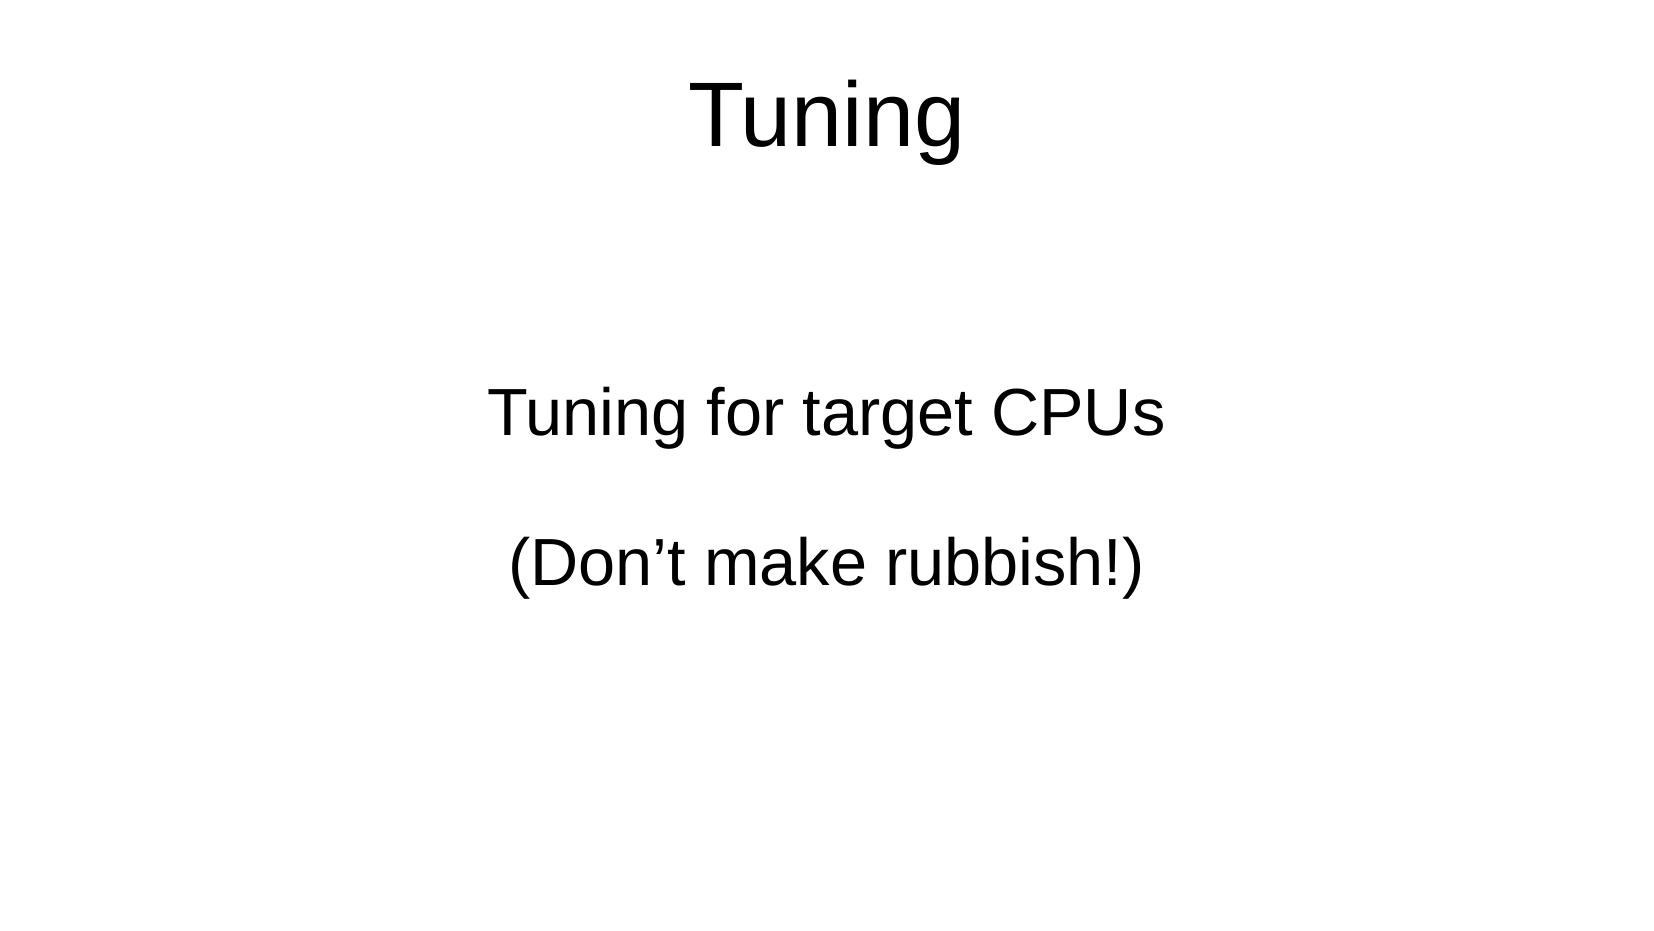

# Tuning
Tuning for target CPUs
(Don’t make rubbish!)